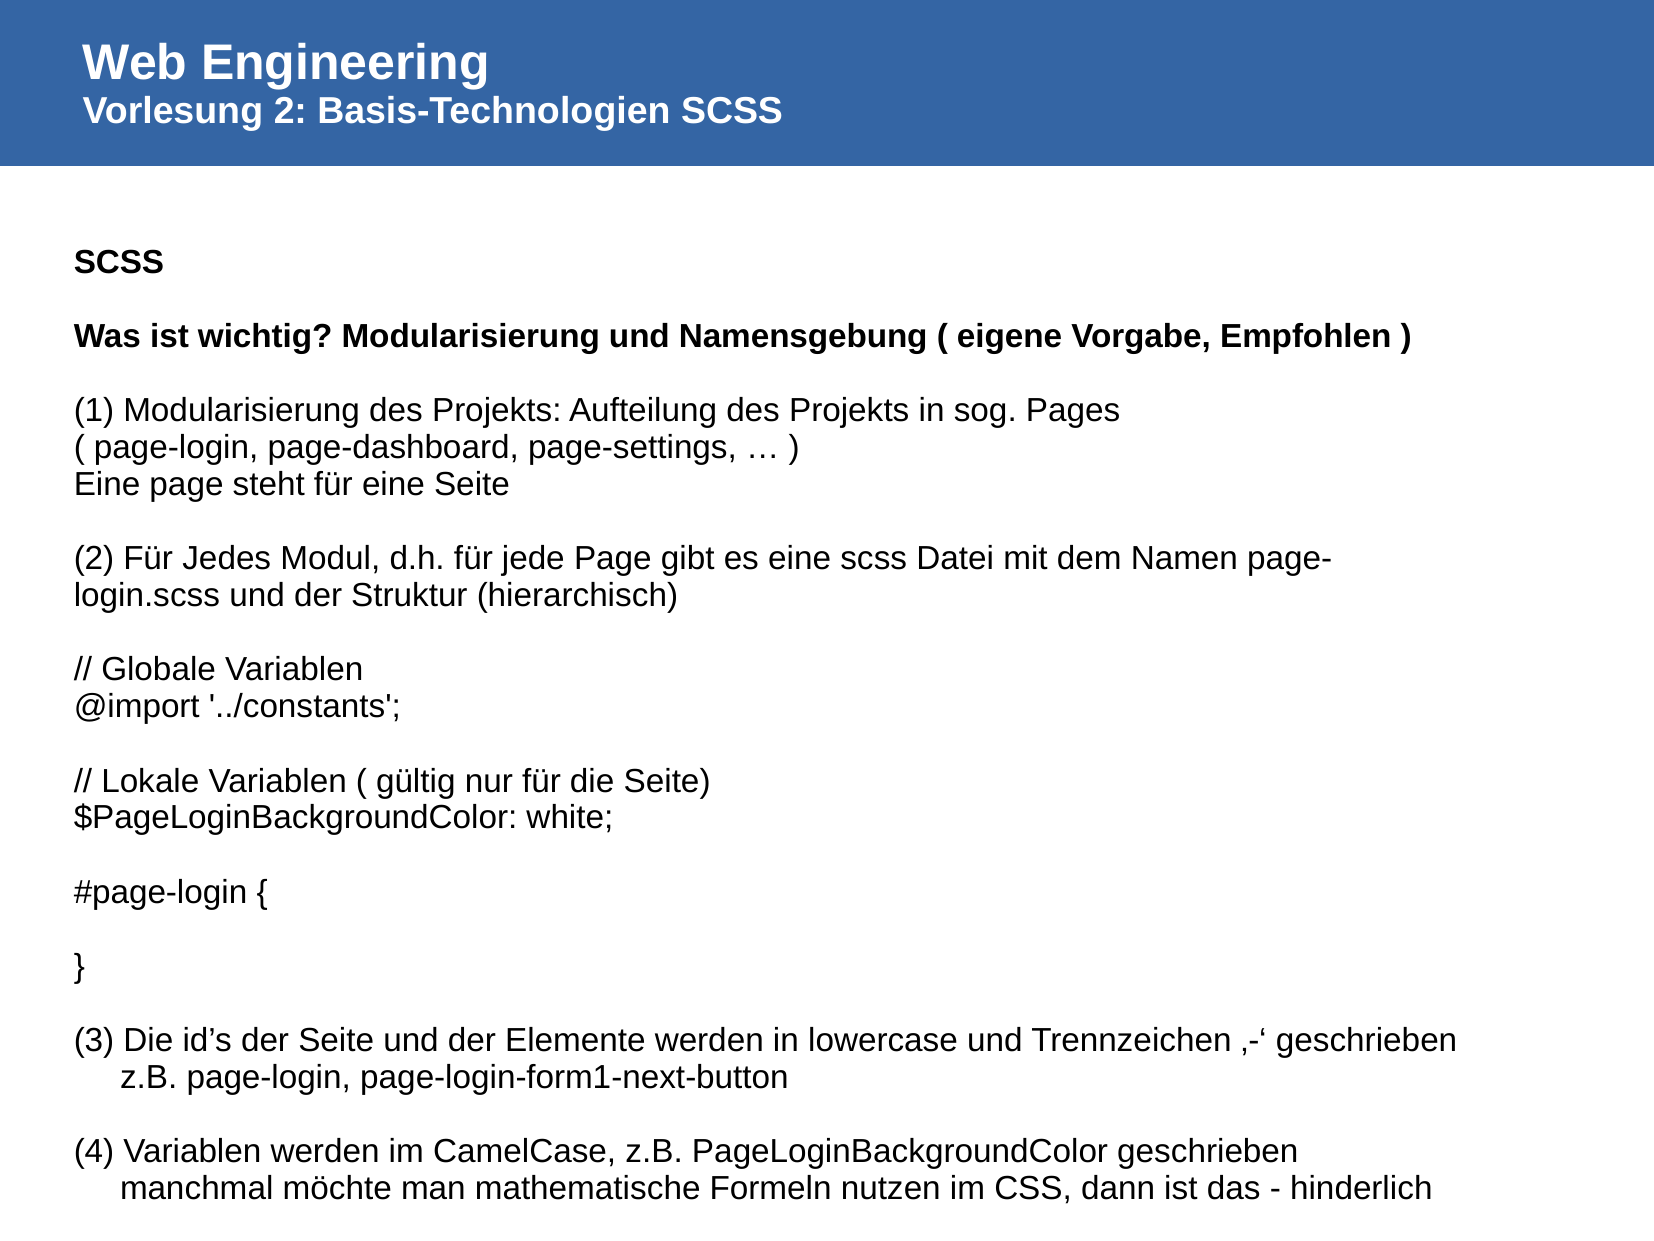

# Web Engineering Vorlesung 2: Basis-Technologien SCSS
SCSS
Was ist wichtig? Modularisierung und Namensgebung ( eigene Vorgabe, Empfohlen )
(1) Modularisierung des Projekts: Aufteilung des Projekts in sog. Pages
( page-login, page-dashboard, page-settings, … )
Eine page steht für eine Seite
(2) Für Jedes Modul, d.h. für jede Page gibt es eine scss Datei mit dem Namen page-login.scss und der Struktur (hierarchisch)
// Globale Variablen
@import '../constants';
// Lokale Variablen ( gültig nur für die Seite)
$PageLoginBackgroundColor: white;
#page-login {
}
(3) Die id’s der Seite und der Elemente werden in lowercase und Trennzeichen ‚-‘ geschrieben
 z.B. page-login, page-login-form1-next-button
(4) Variablen werden im CamelCase, z.B. PageLoginBackgroundColor geschrieben
 manchmal möchte man mathematische Formeln nutzen im CSS, dann ist das - hinderlich